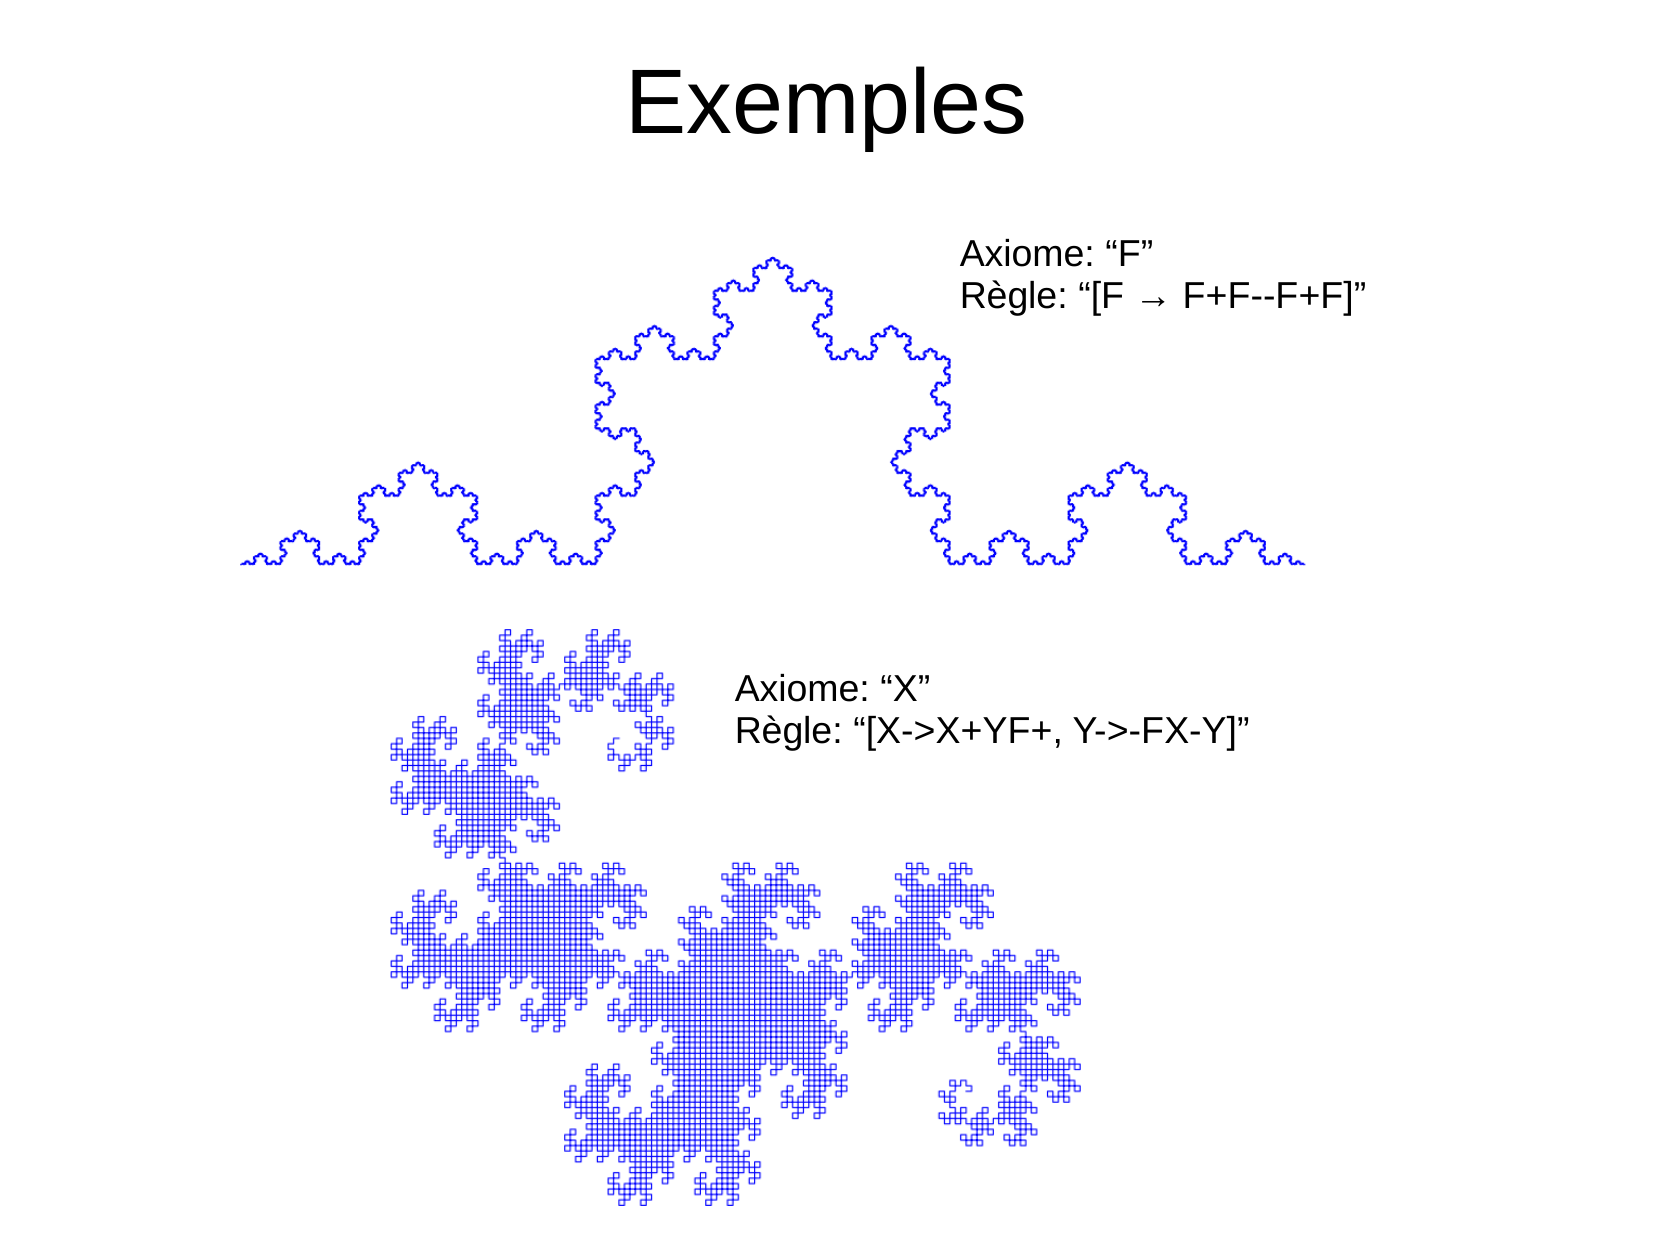

# Exemples
Axiome: “F”
Règle: “[F → F+F--F+F]”
Axiome: “X”
Règle: “[X->X+YF+, Y->-FX-Y]”